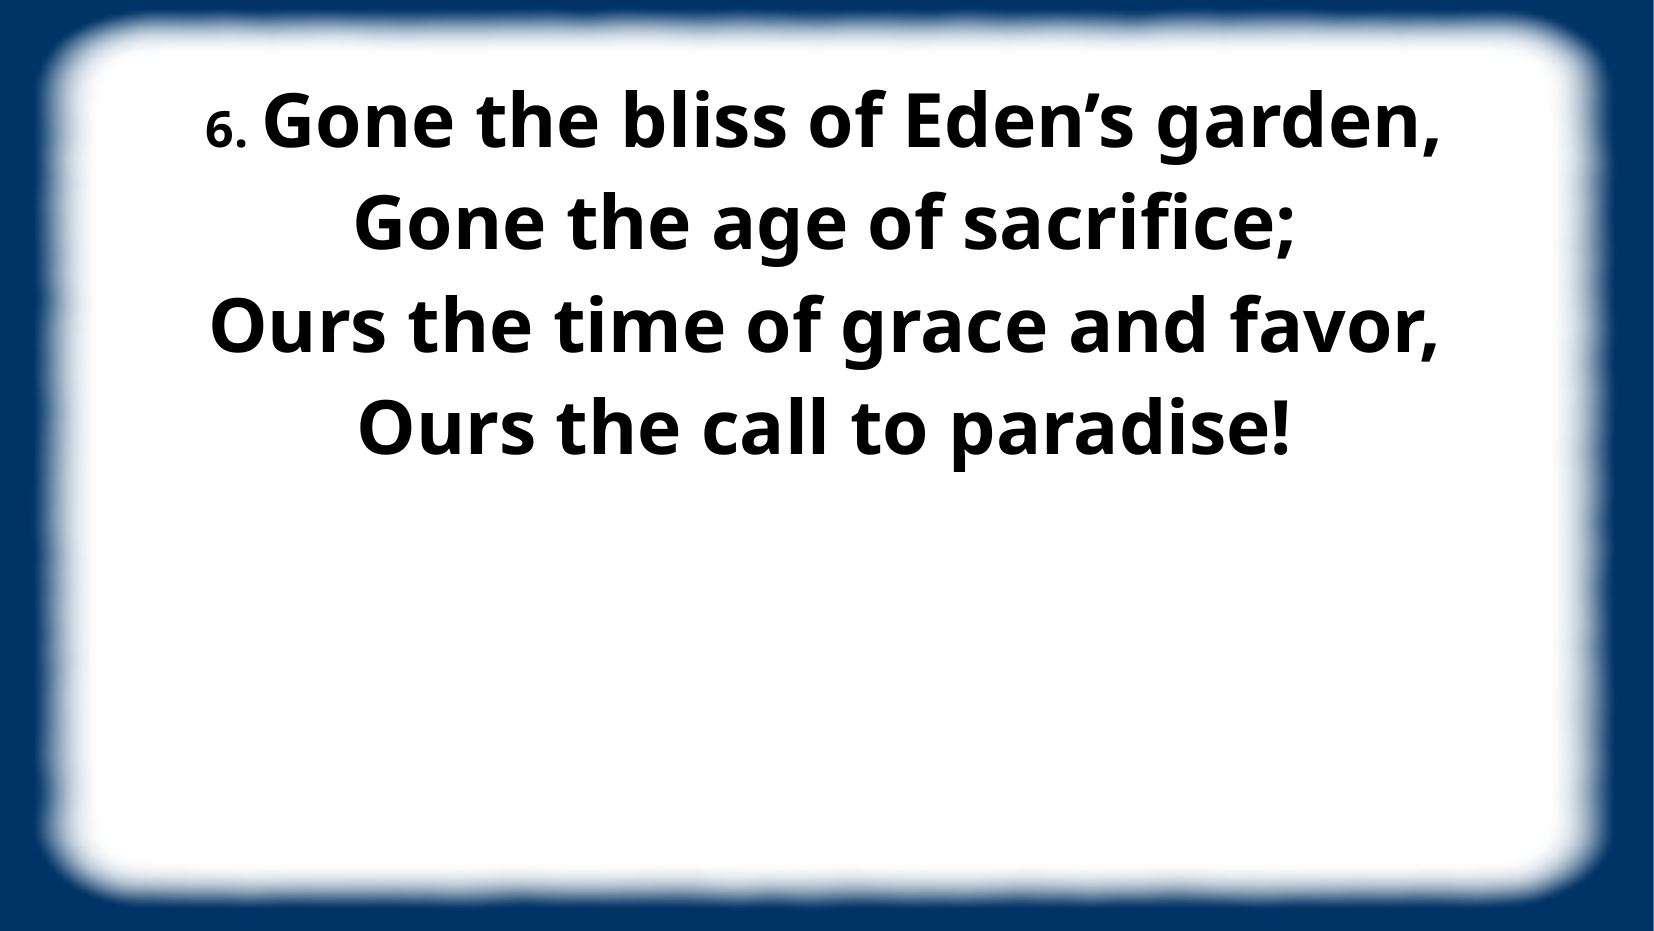

6. Gone the bliss of Eden’s garden,
Gone the age of sacrifice;
Ours the time of grace and favor,
Ours the call to paradise!